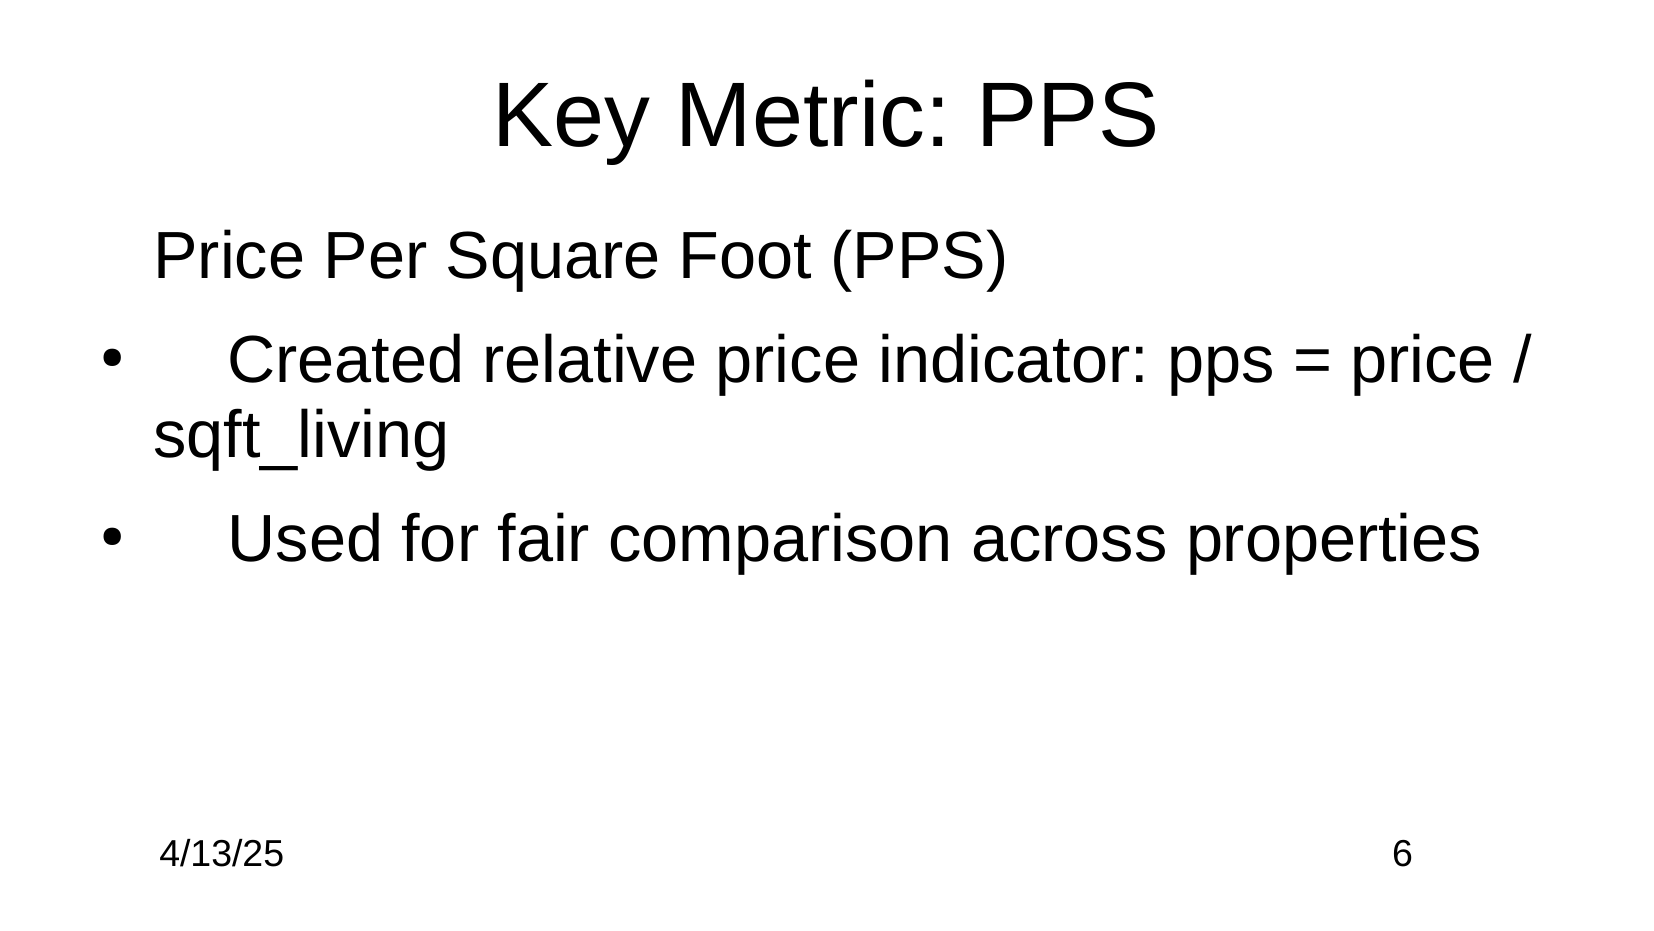

# Key Metric: PPS
Price Per Square Foot (PPS)
 Created relative price indicator: pps = price / sqft_living
 Used for fair comparison across properties